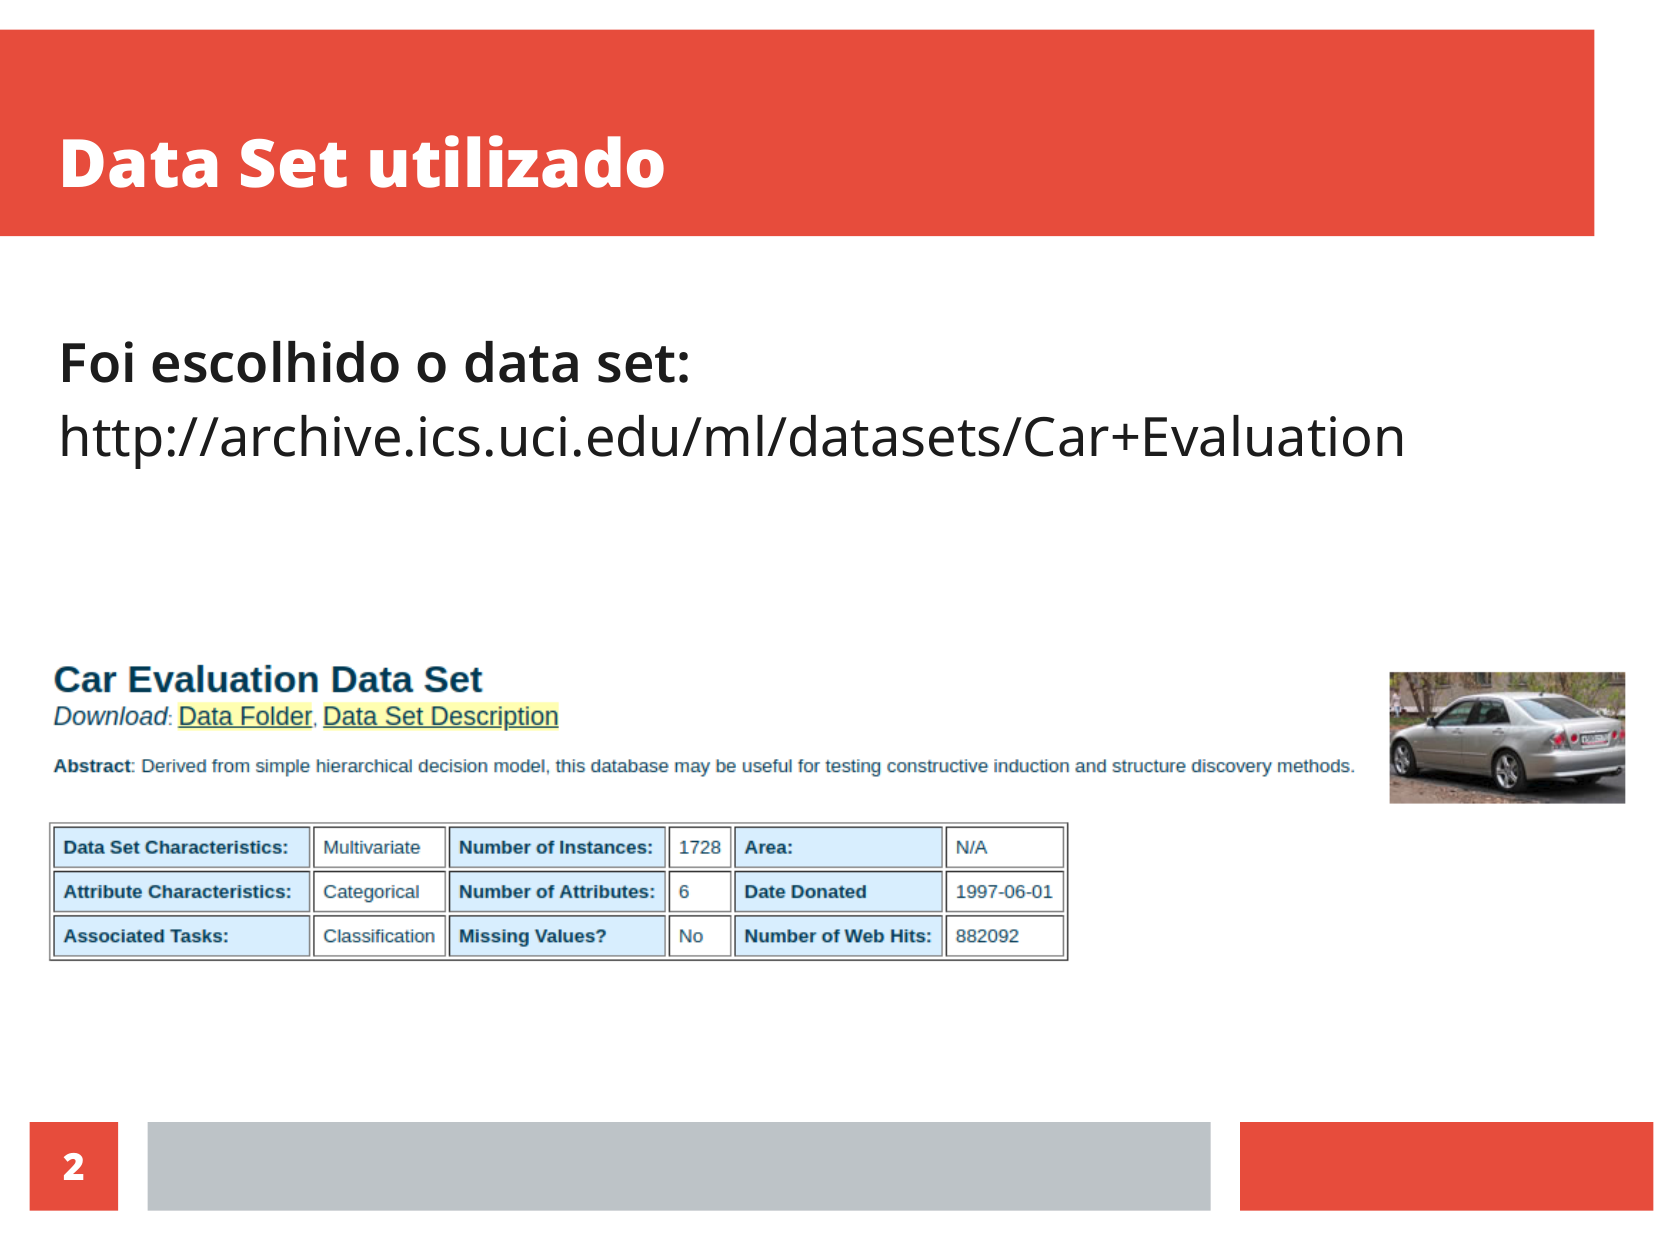

# Data Set utilizado
Foi escolhido o data set: http://archive.ics.uci.edu/ml/datasets/Car+Evaluation
2